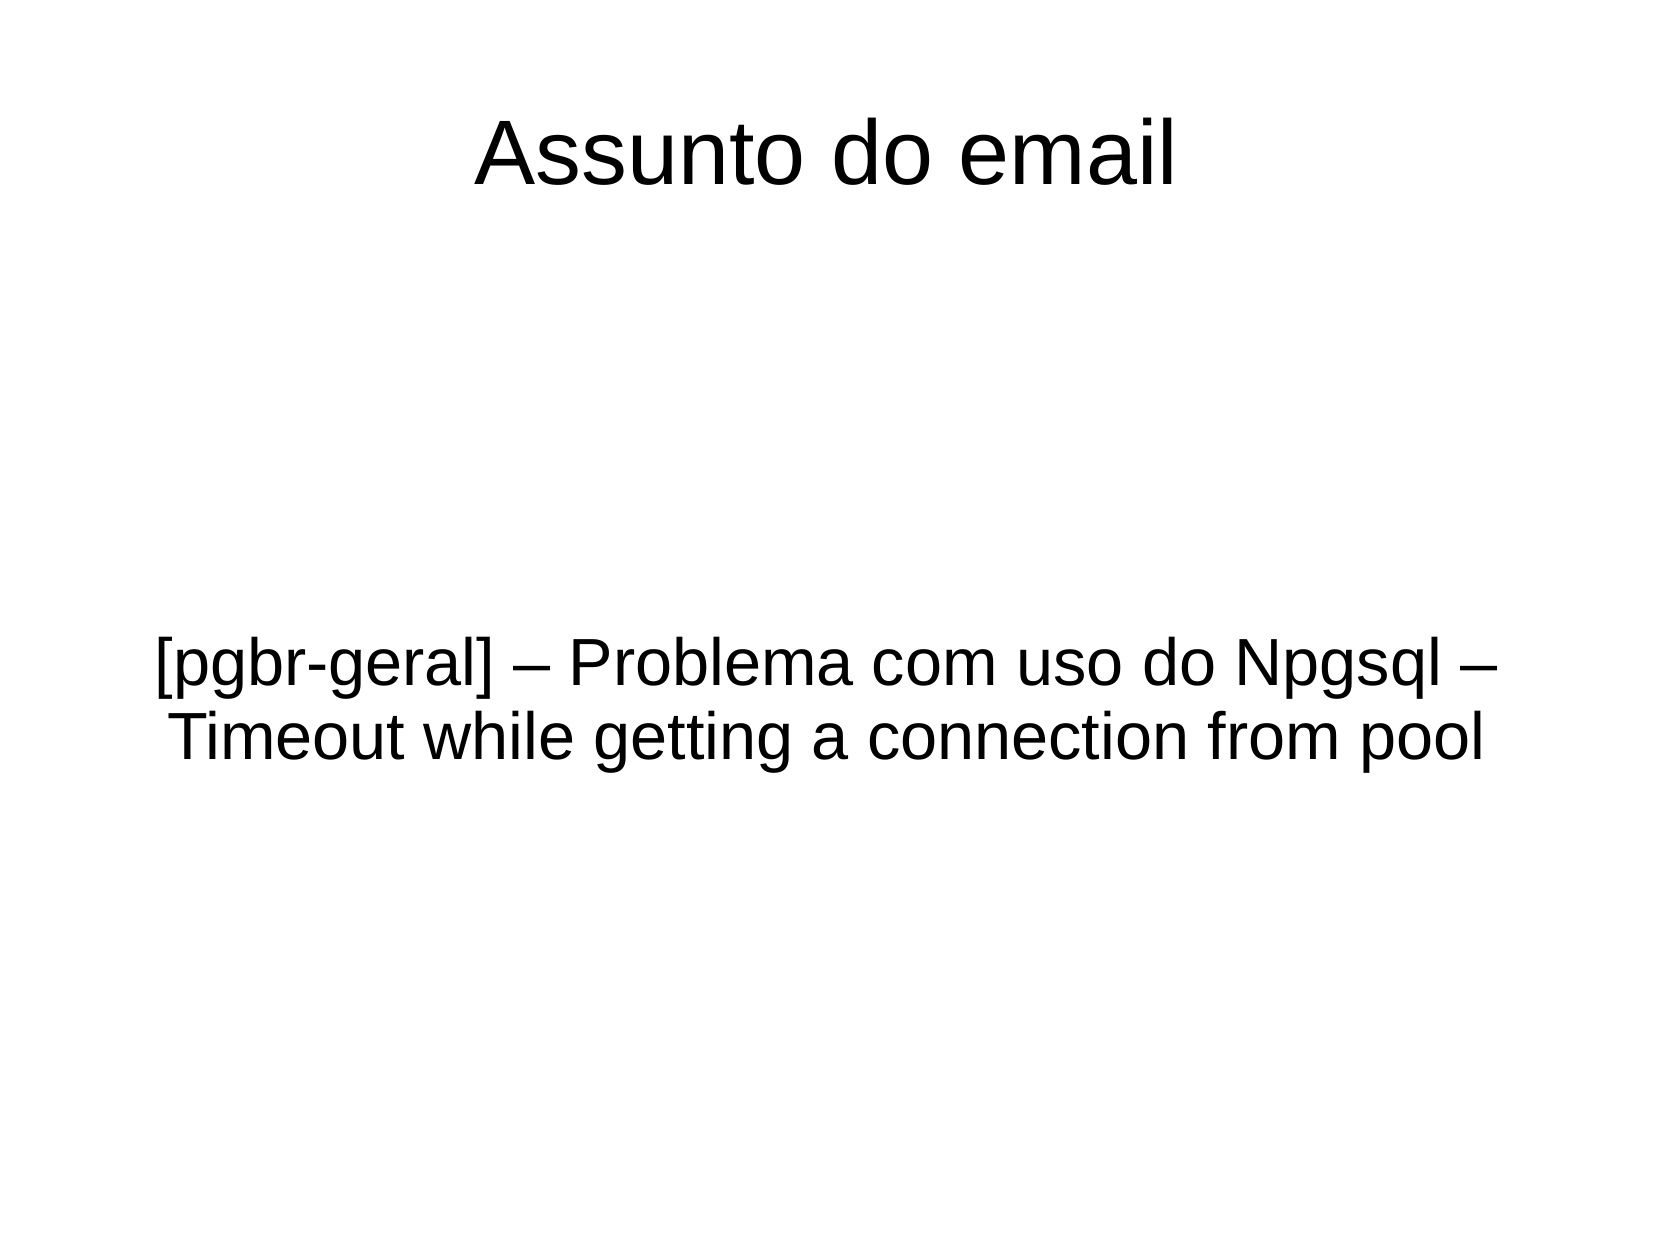

Assunto do email
# [pgbr-geral] – Problema com uso do Npgsql – Timeout while getting a connection from pool